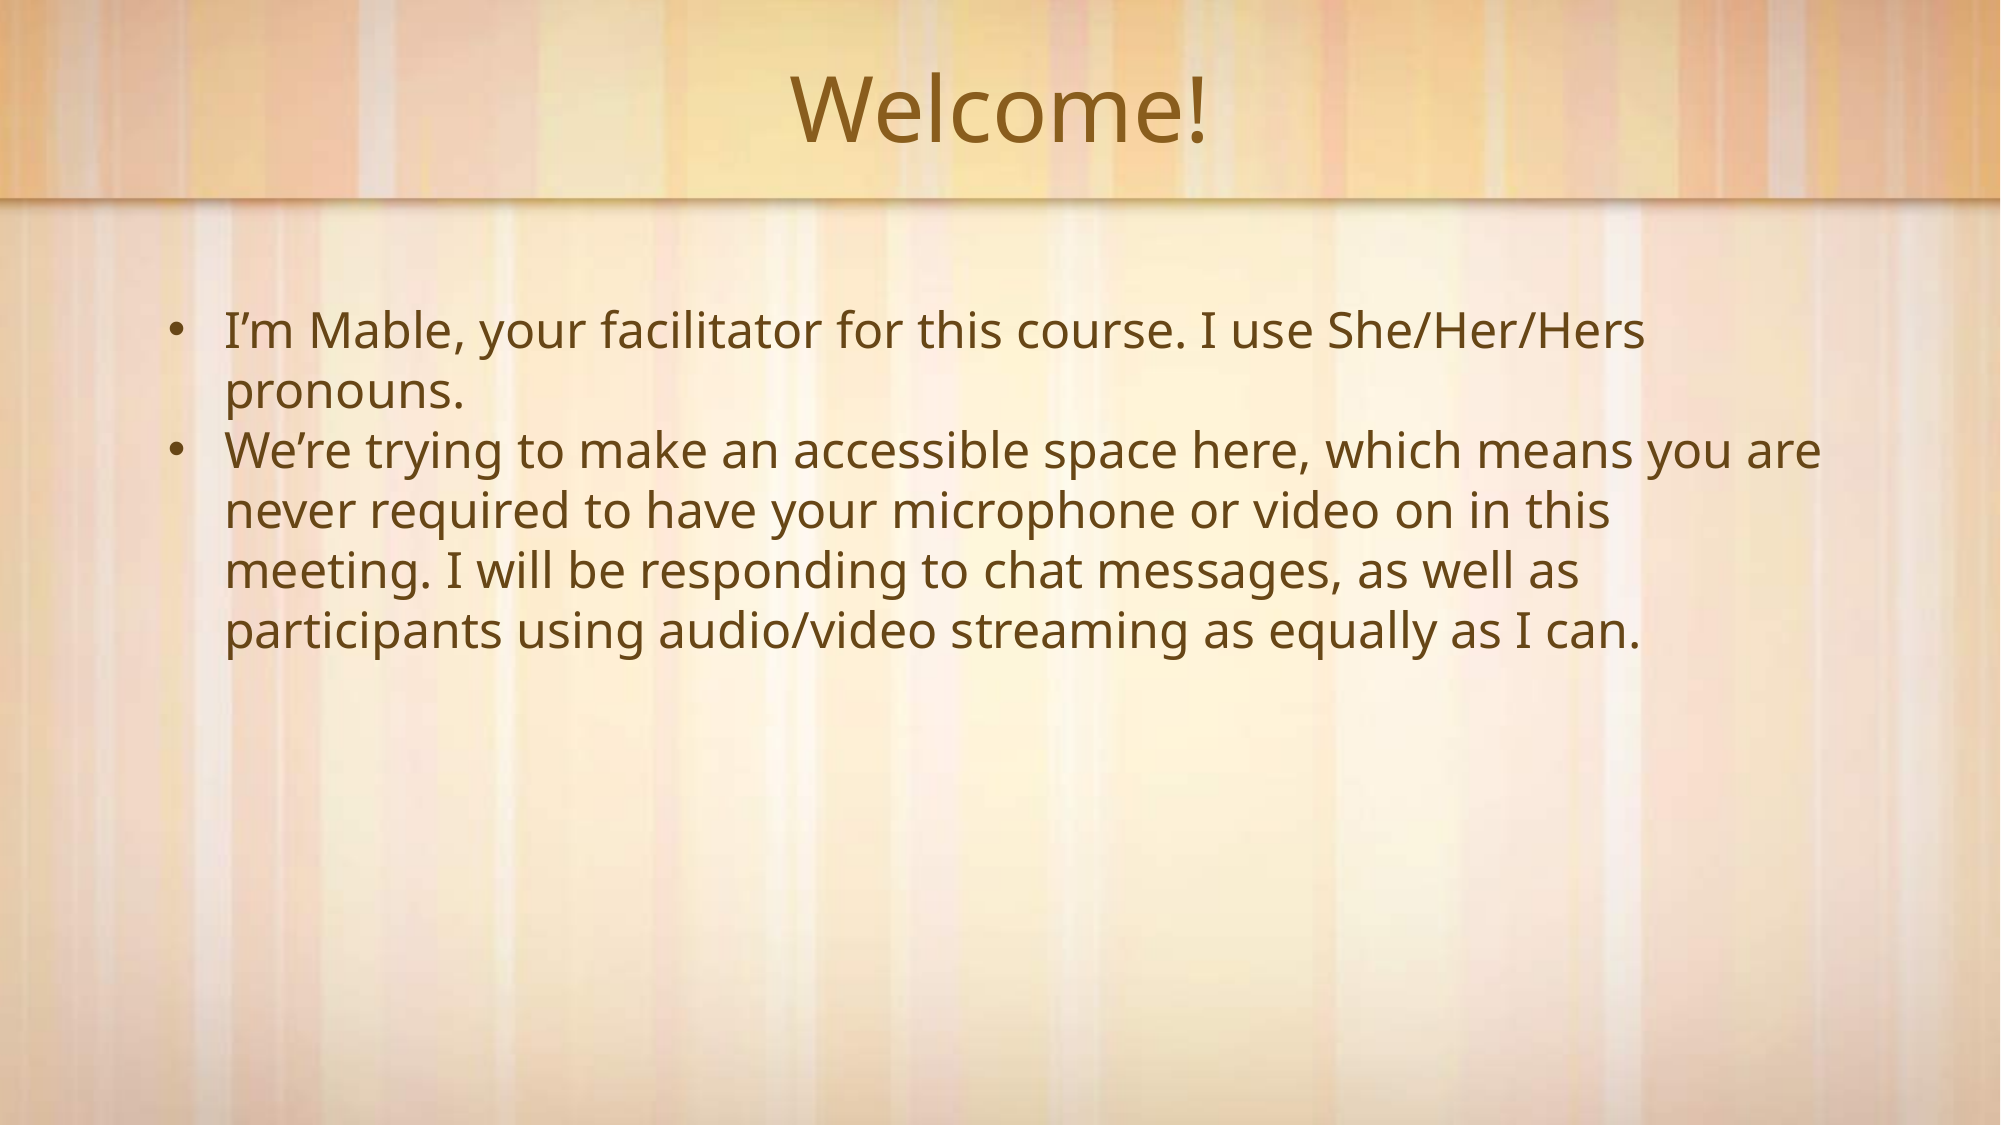

Welcome!
# I’m Mable, your facilitator for this course. I use She/Her/Hers pronouns.
We’re trying to make an accessible space here, which means you are never required to have your microphone or video on in this meeting. I will be responding to chat messages, as well as participants using audio/video streaming as equally as I can.